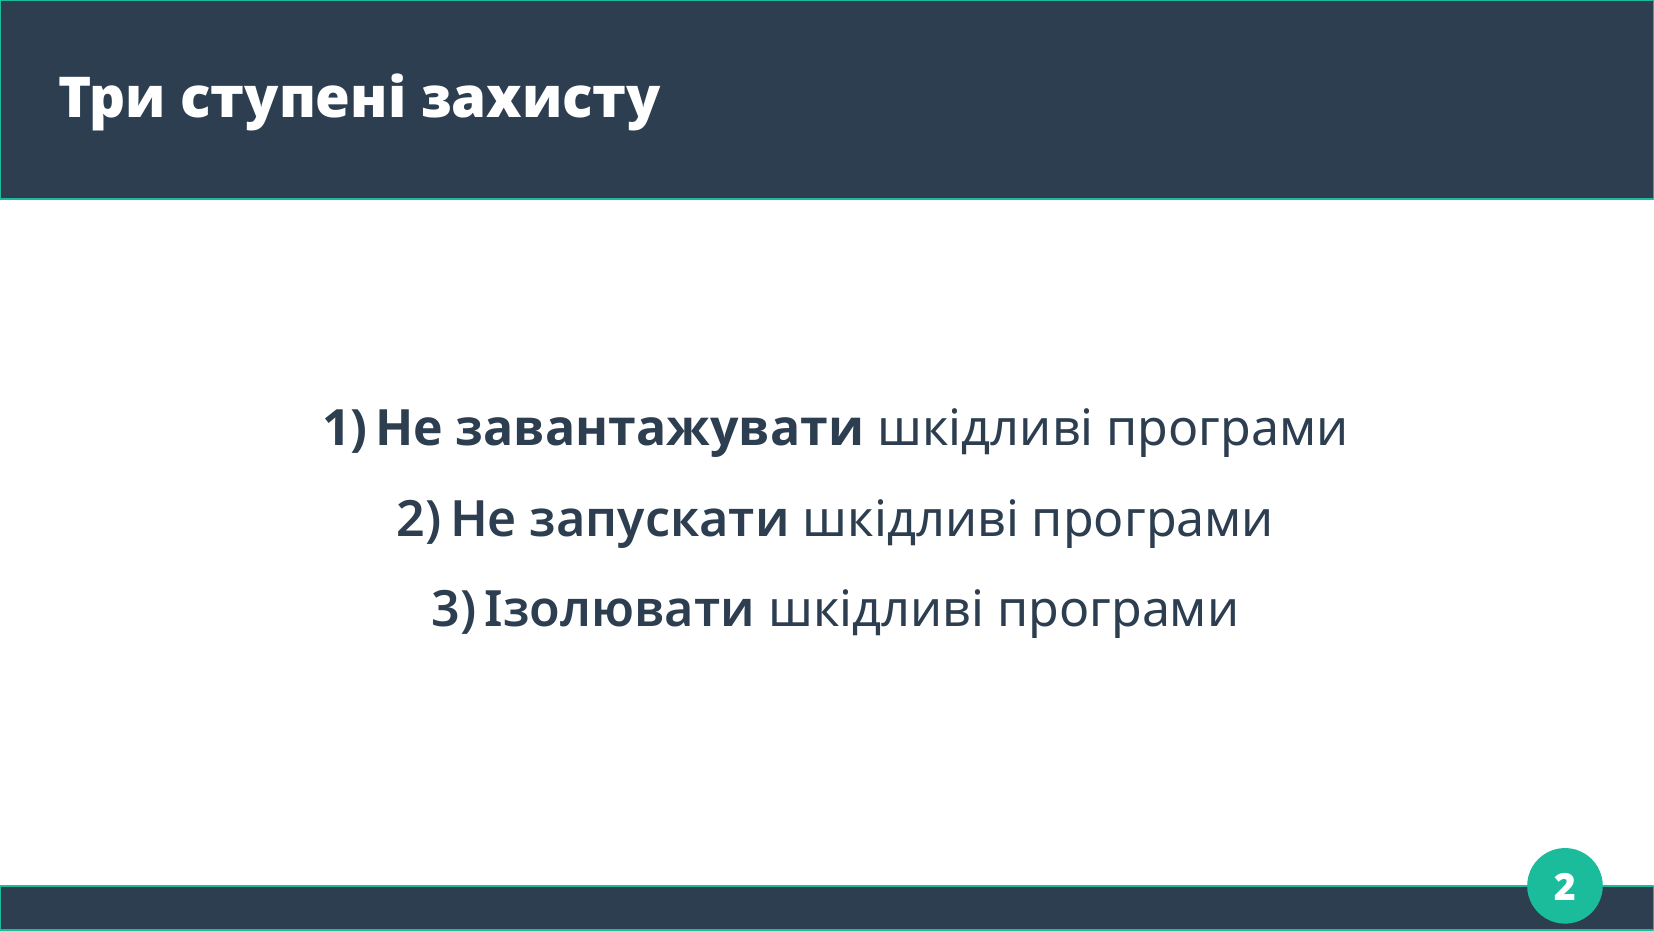

# Три ступені захисту
Не завантажувати шкідливі програми
Не запускати шкідливі програми
Ізолювати шкідливі програми
2